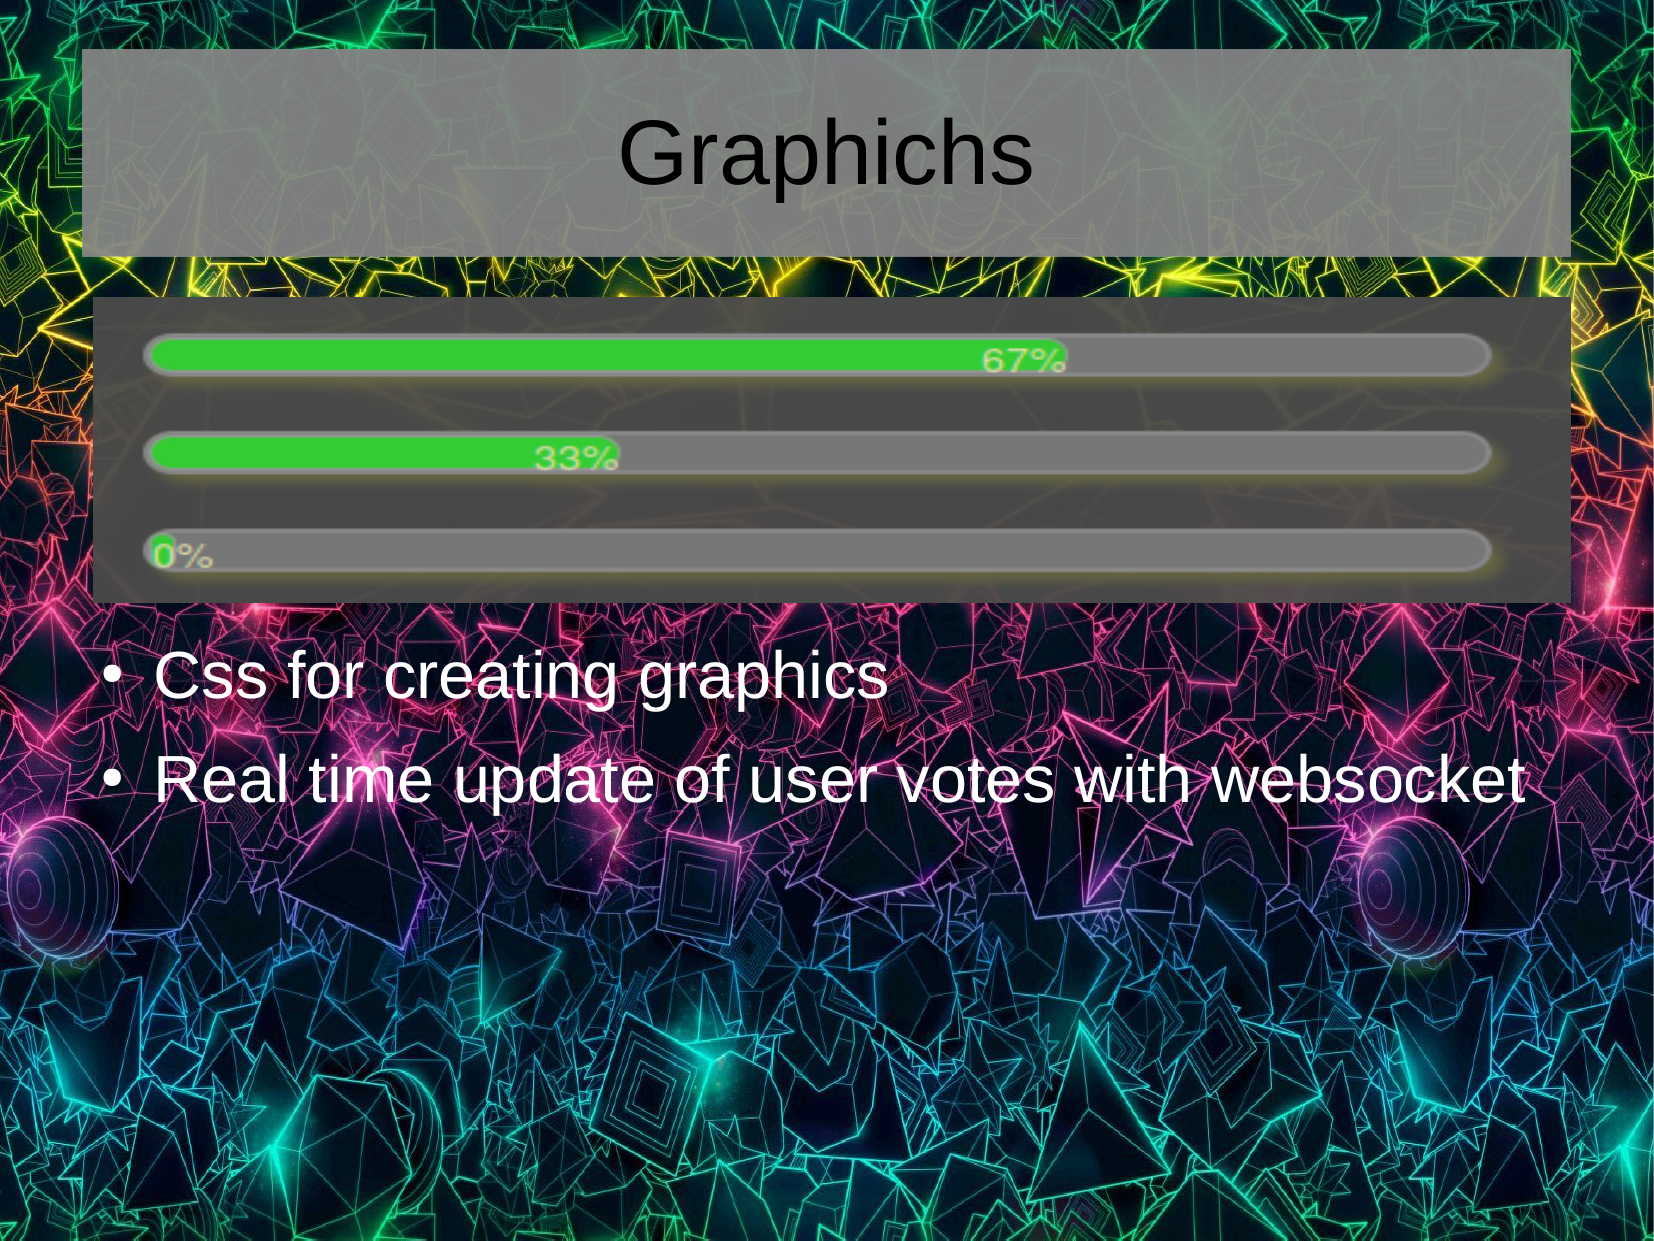

# Graphichs
Css for creating graphics
Real time update of user votes with websocket